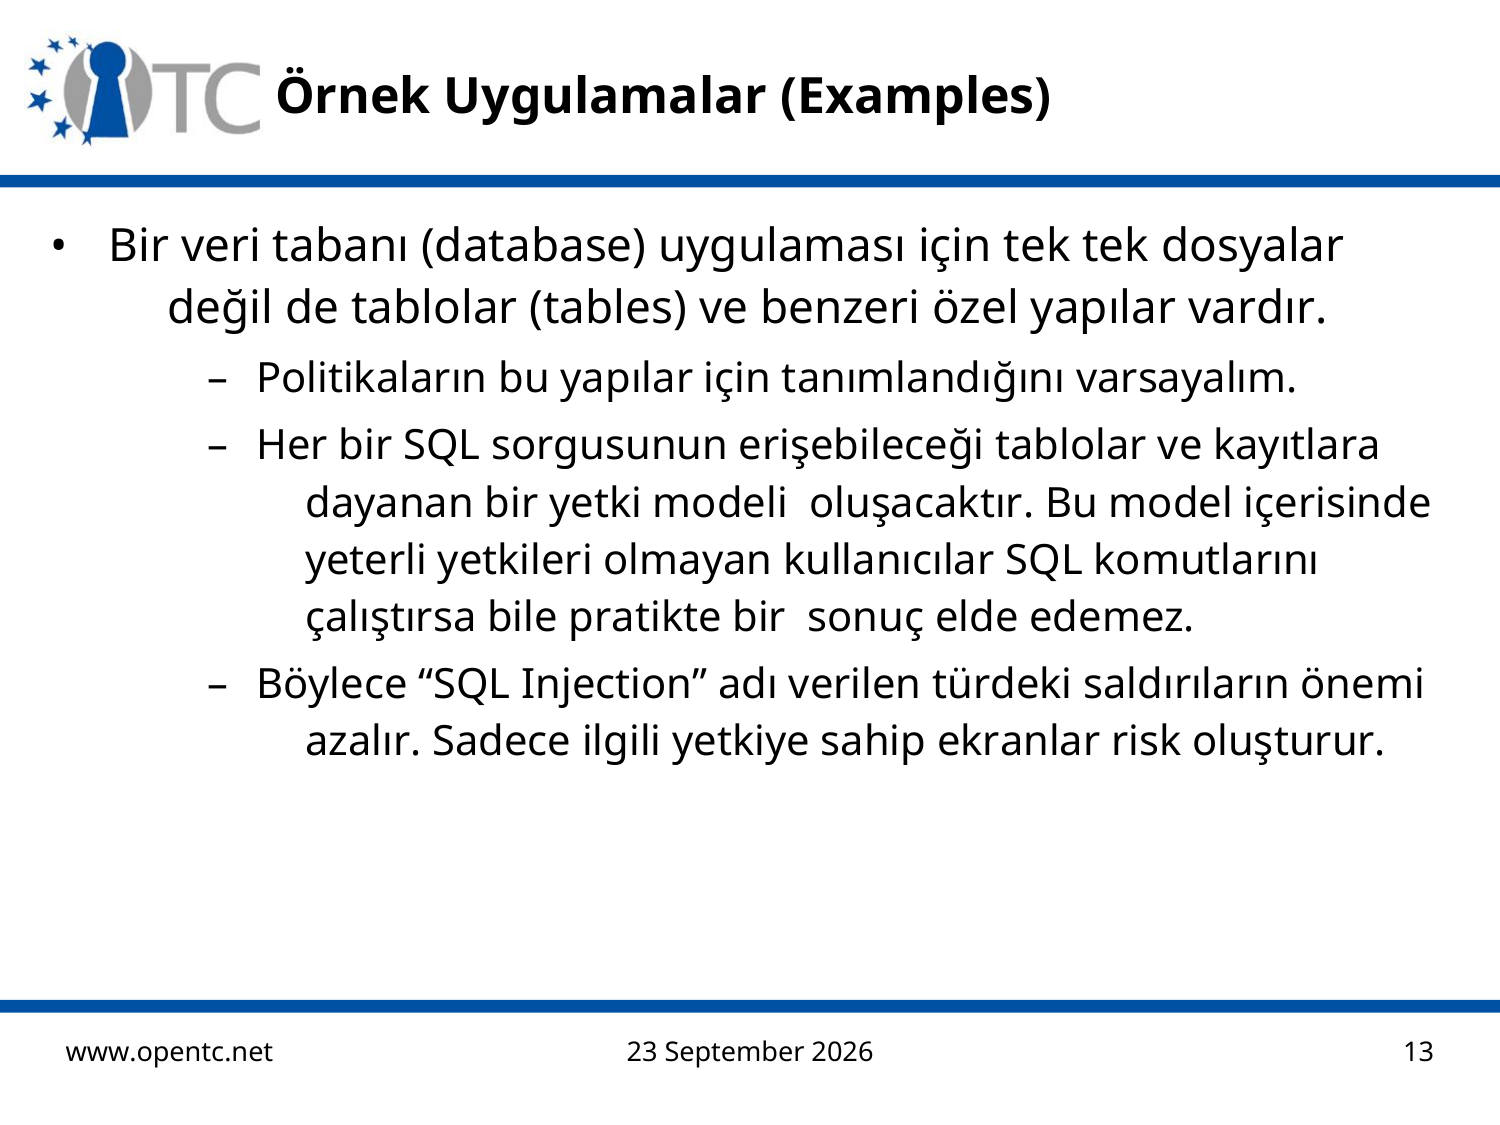

# Örnek Uygulamalar (Examples)
Bir veri tabanı (database) uygulaması için tek tek dosyalar değil de tablolar (tables) ve benzeri özel yapılar vardır.
Politikaların bu yapılar için tanımlandığını varsayalım.
Her bir SQL sorgusunun erişebileceği tablolar ve kayıtlara dayanan bir yetki modeli oluşacaktır. Bu model içerisinde yeterli yetkileri olmayan kullanıcılar SQL komutlarını çalıştırsa bile pratikte bir sonuç elde edemez.
Böylece “SQL Injection” adı verilen türdeki saldırıların önemi azalır. Sadece ilgili yetkiye sahip ekranlar risk oluşturur.